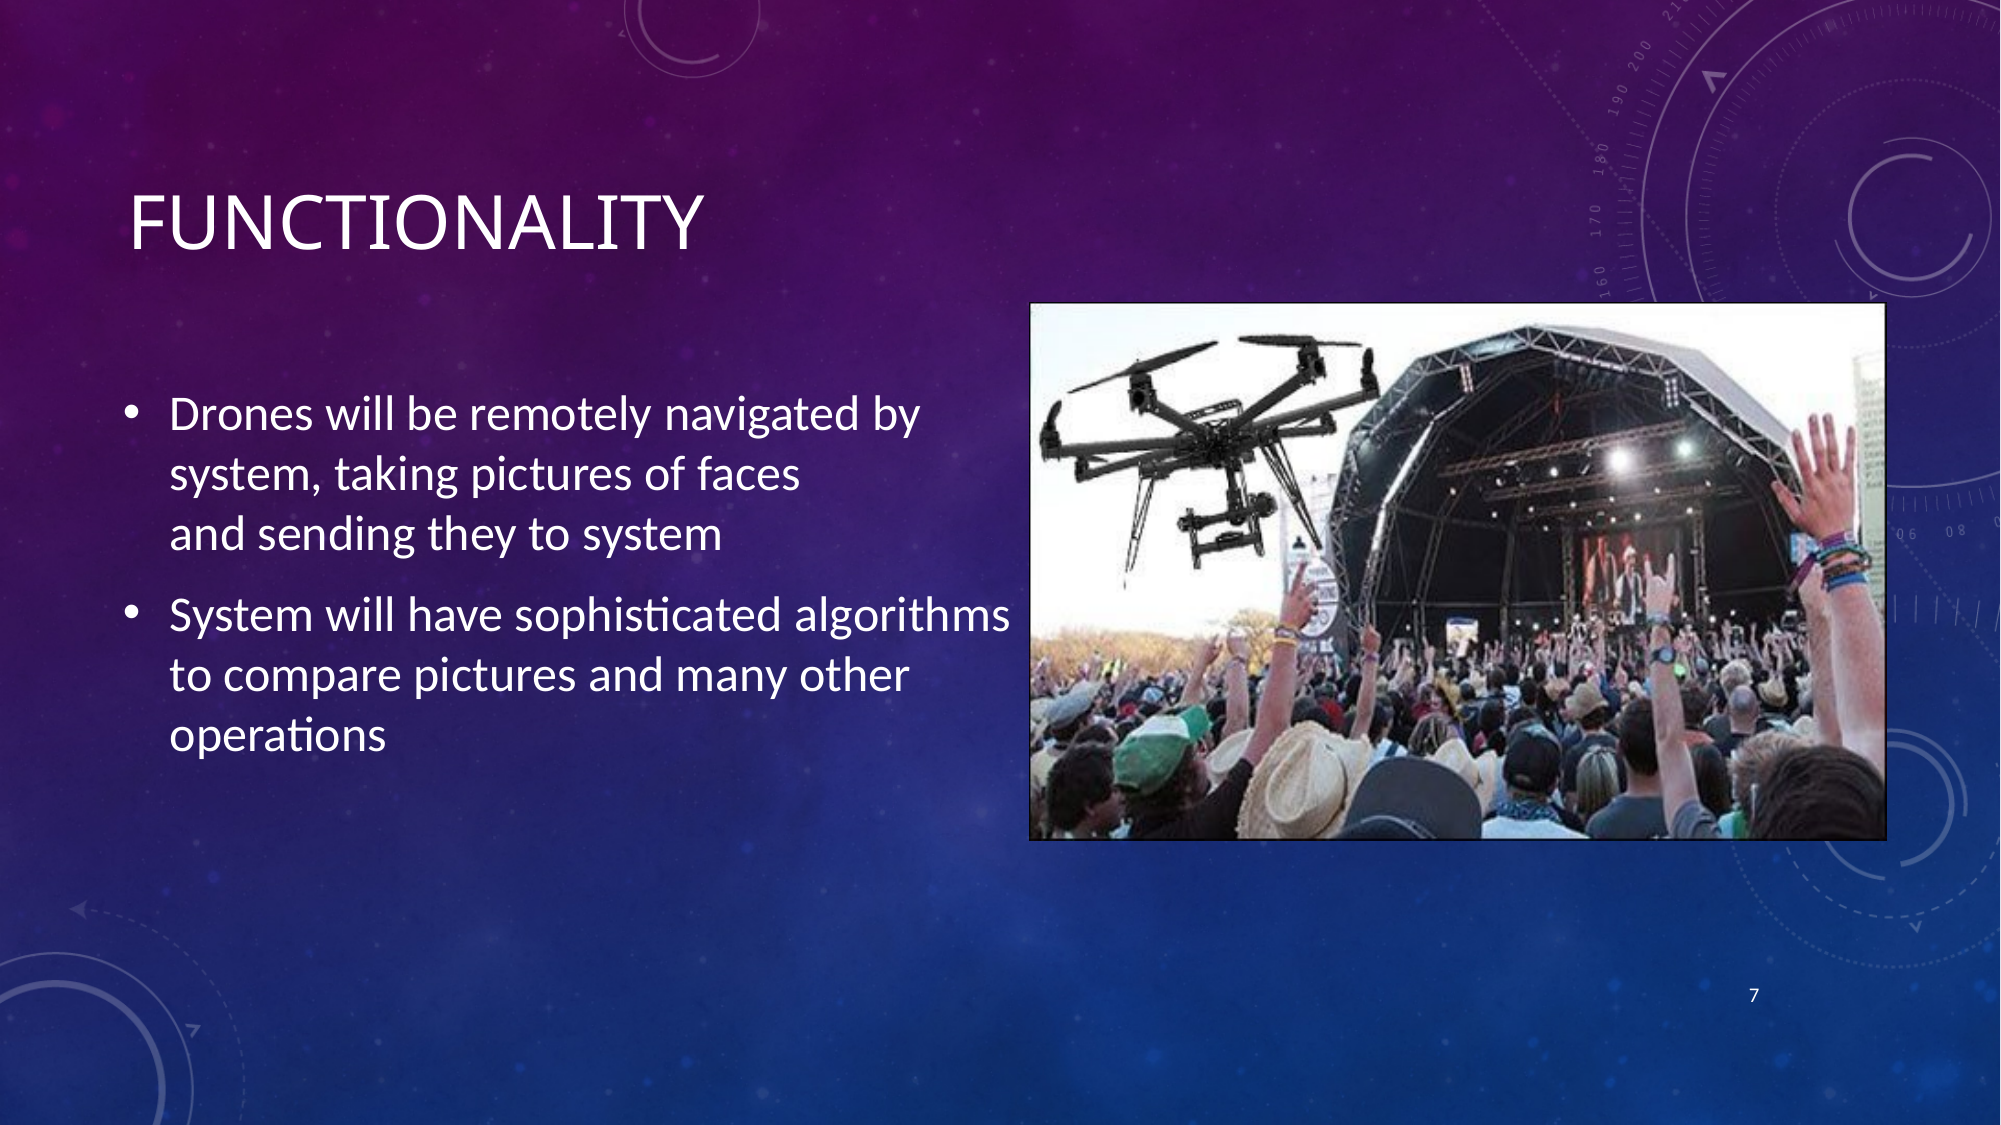

# Functionality
Drones will be remotely navigated by system, taking pictures of faces and sending they to system
System will have sophisticated algorithms to compare pictures and many other operations
7